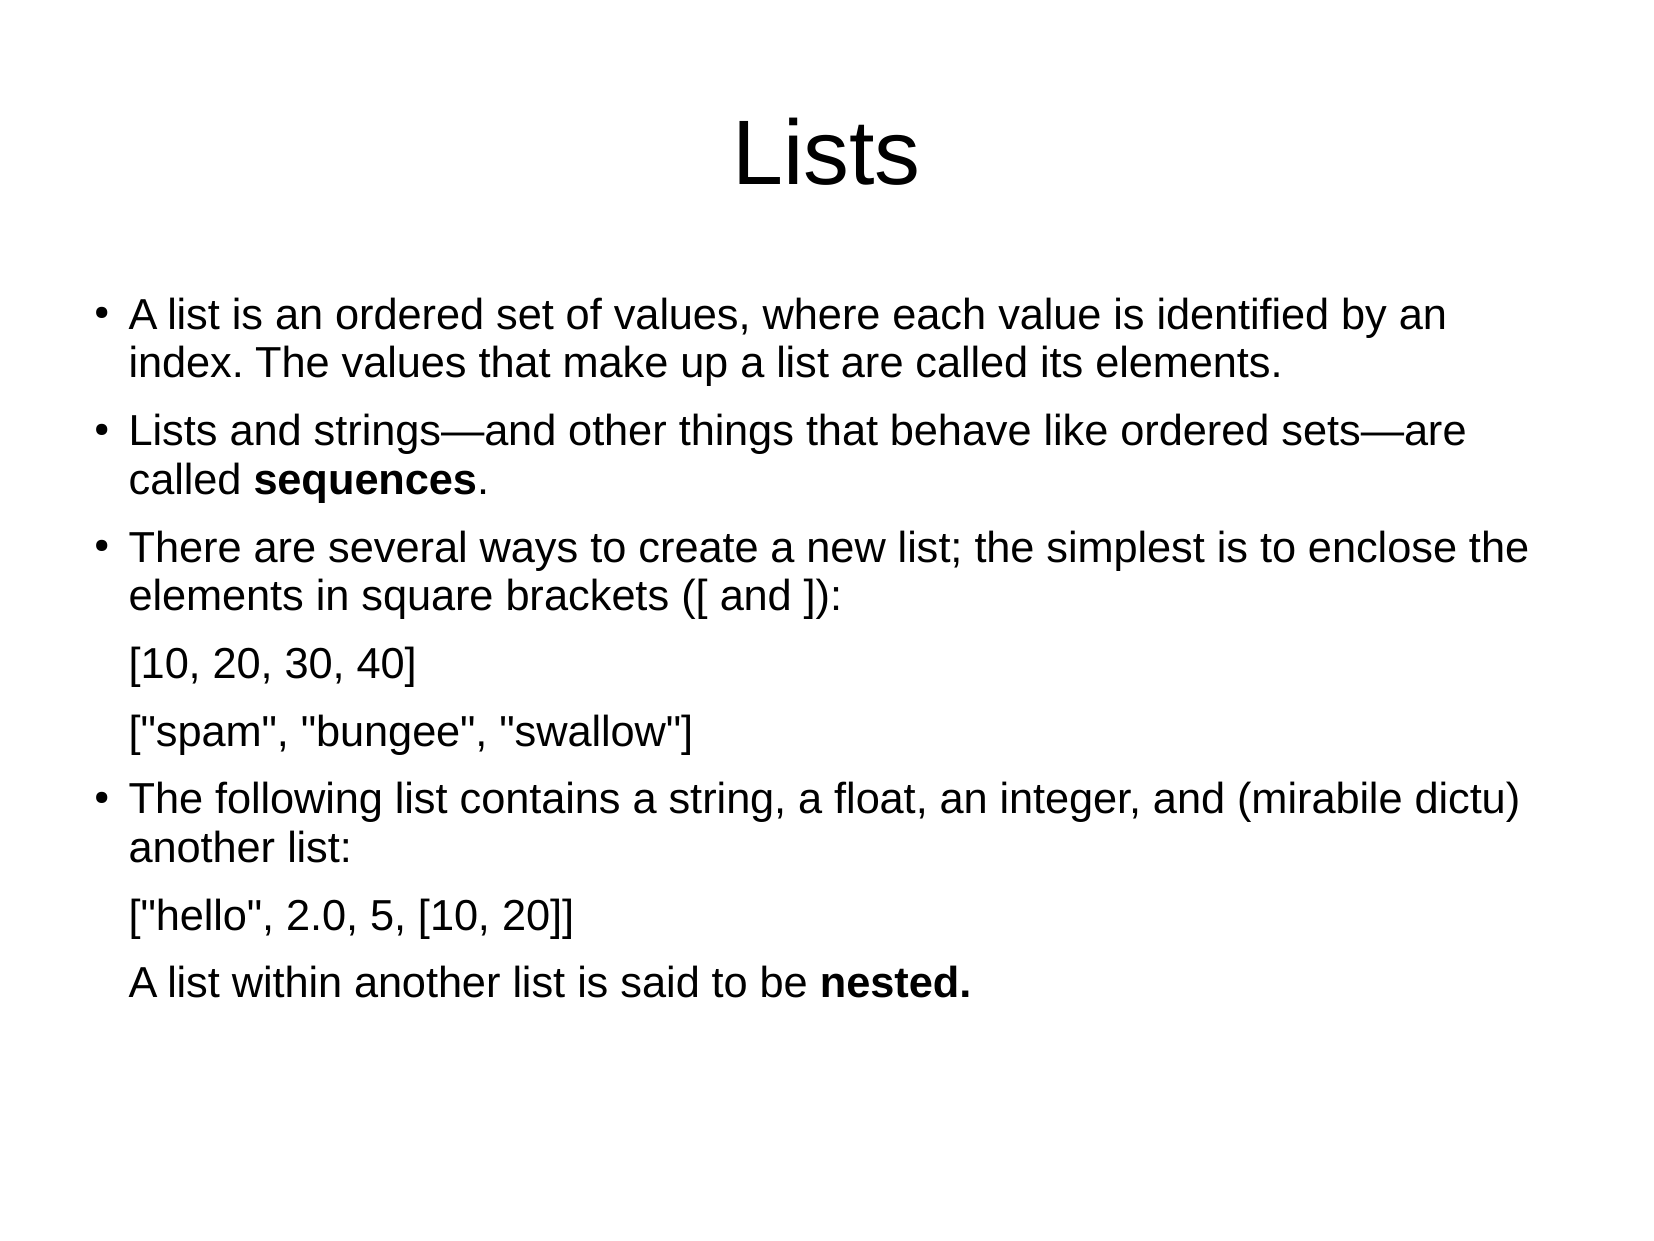

# Lists
A list is an ordered set of values, where each value is identified by an index. The values that make up a list are called its elements.
Lists and strings—and other things that behave like ordered sets—are called sequences.
There are several ways to create a new list; the simplest is to enclose the elements in square brackets ([ and ]):
[10, 20, 30, 40]
["spam", "bungee", "swallow"]
The following list contains a string, a float, an integer, and (mirabile dictu) another list:
["hello", 2.0, 5, [10, 20]]
A list within another list is said to be nested.